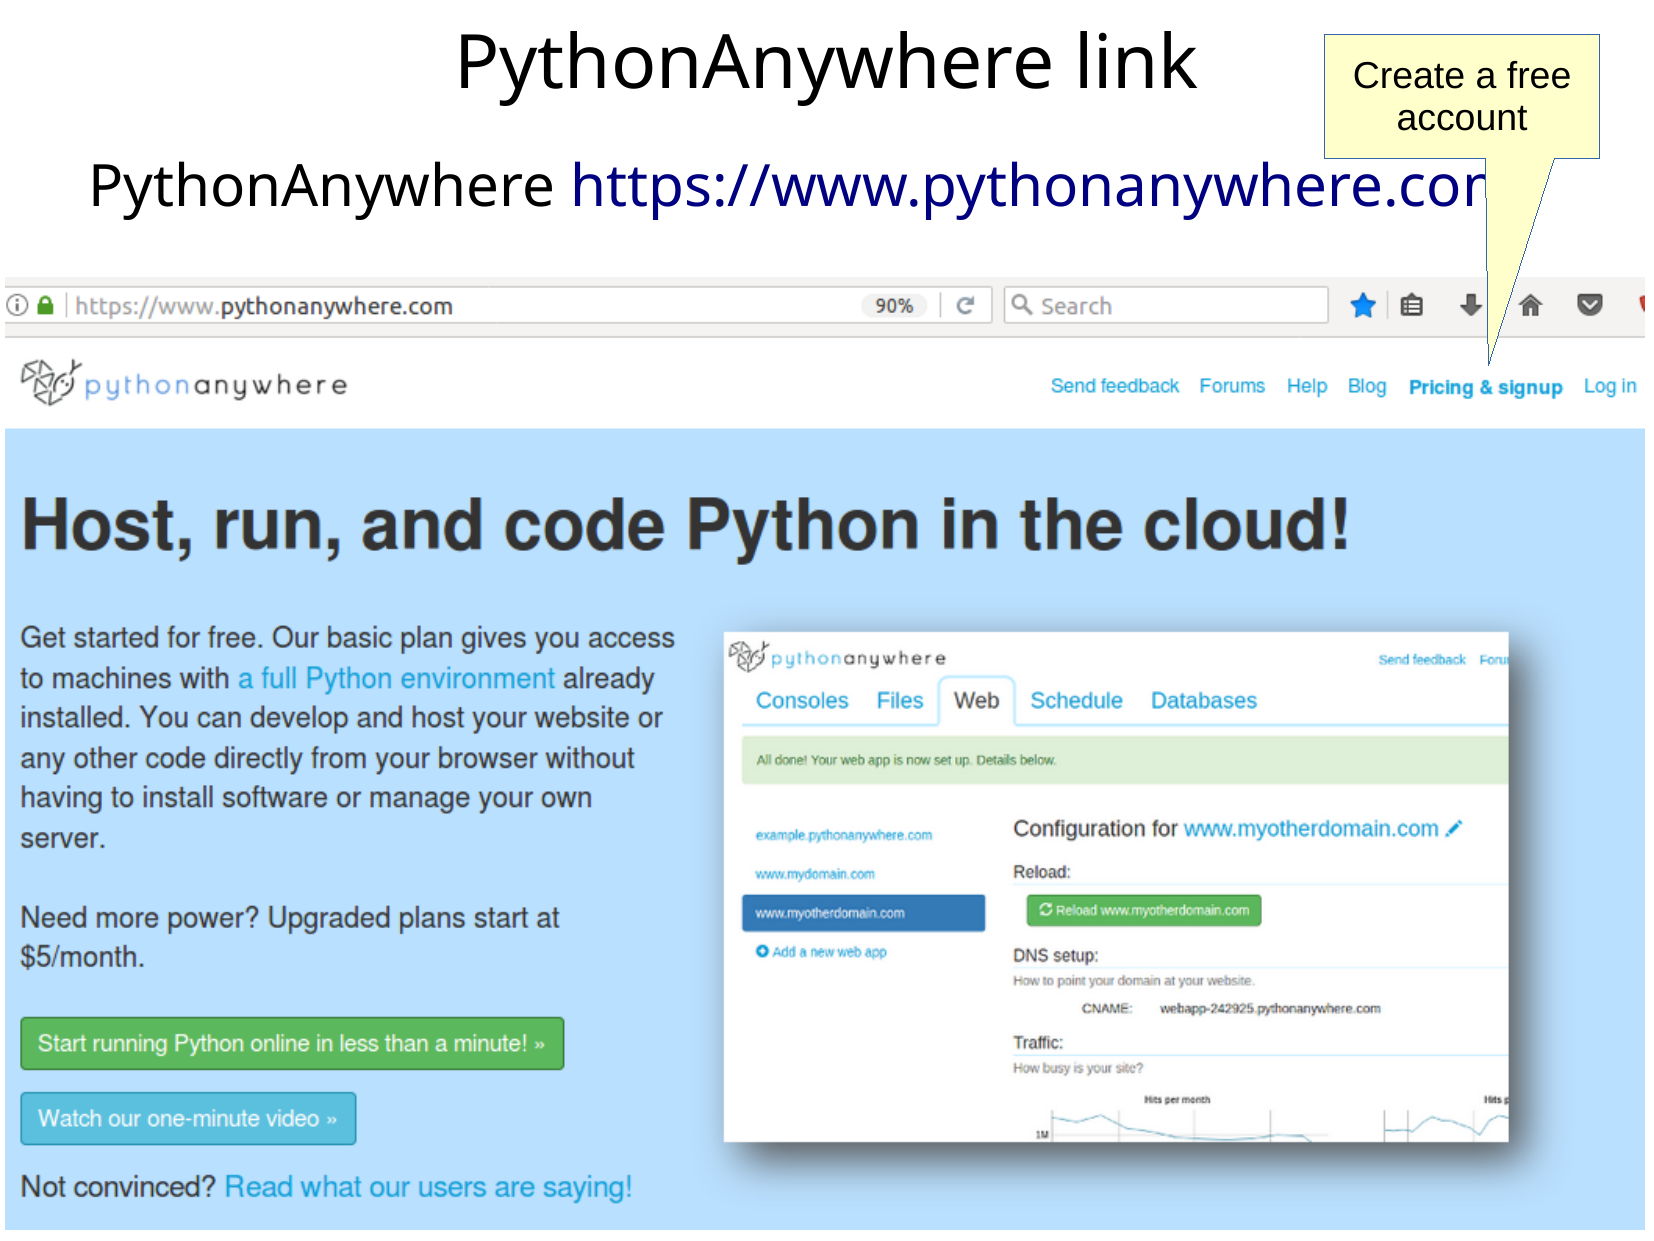

# PythonAnywhere link
Create a free account
PythonAnywhere https://www.pythonanywhere.com